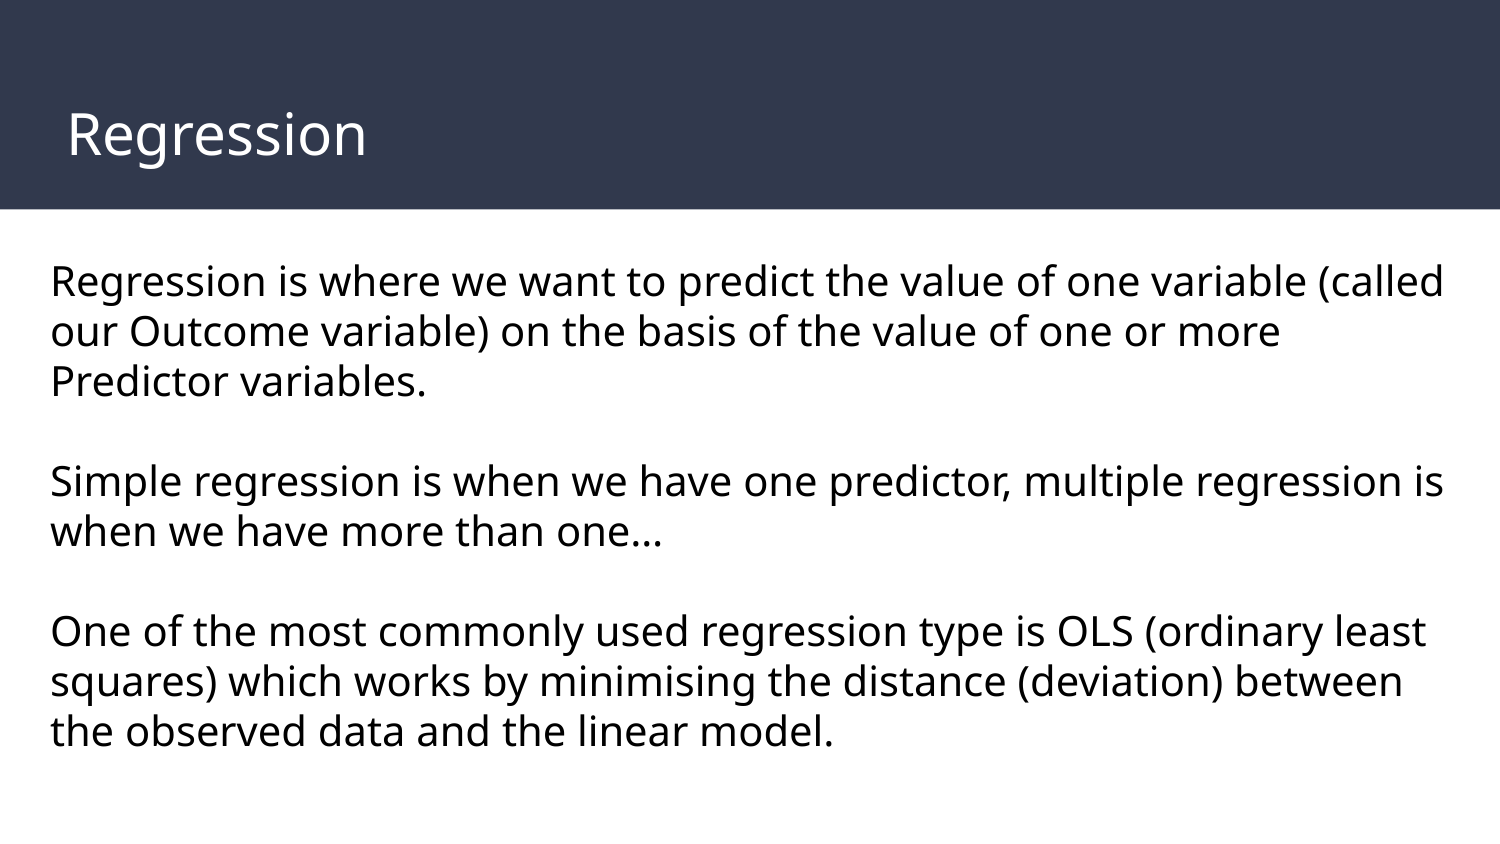

# Regression
Regression is where we want to predict the value of one variable (called our Outcome variable) on the basis of the value of one or more Predictor variables.
Simple regression is when we have one predictor, multiple regression is when we have more than one…
One of the most commonly used regression type is OLS (ordinary least squares) which works by minimising the distance (deviation) between the observed data and the linear model.